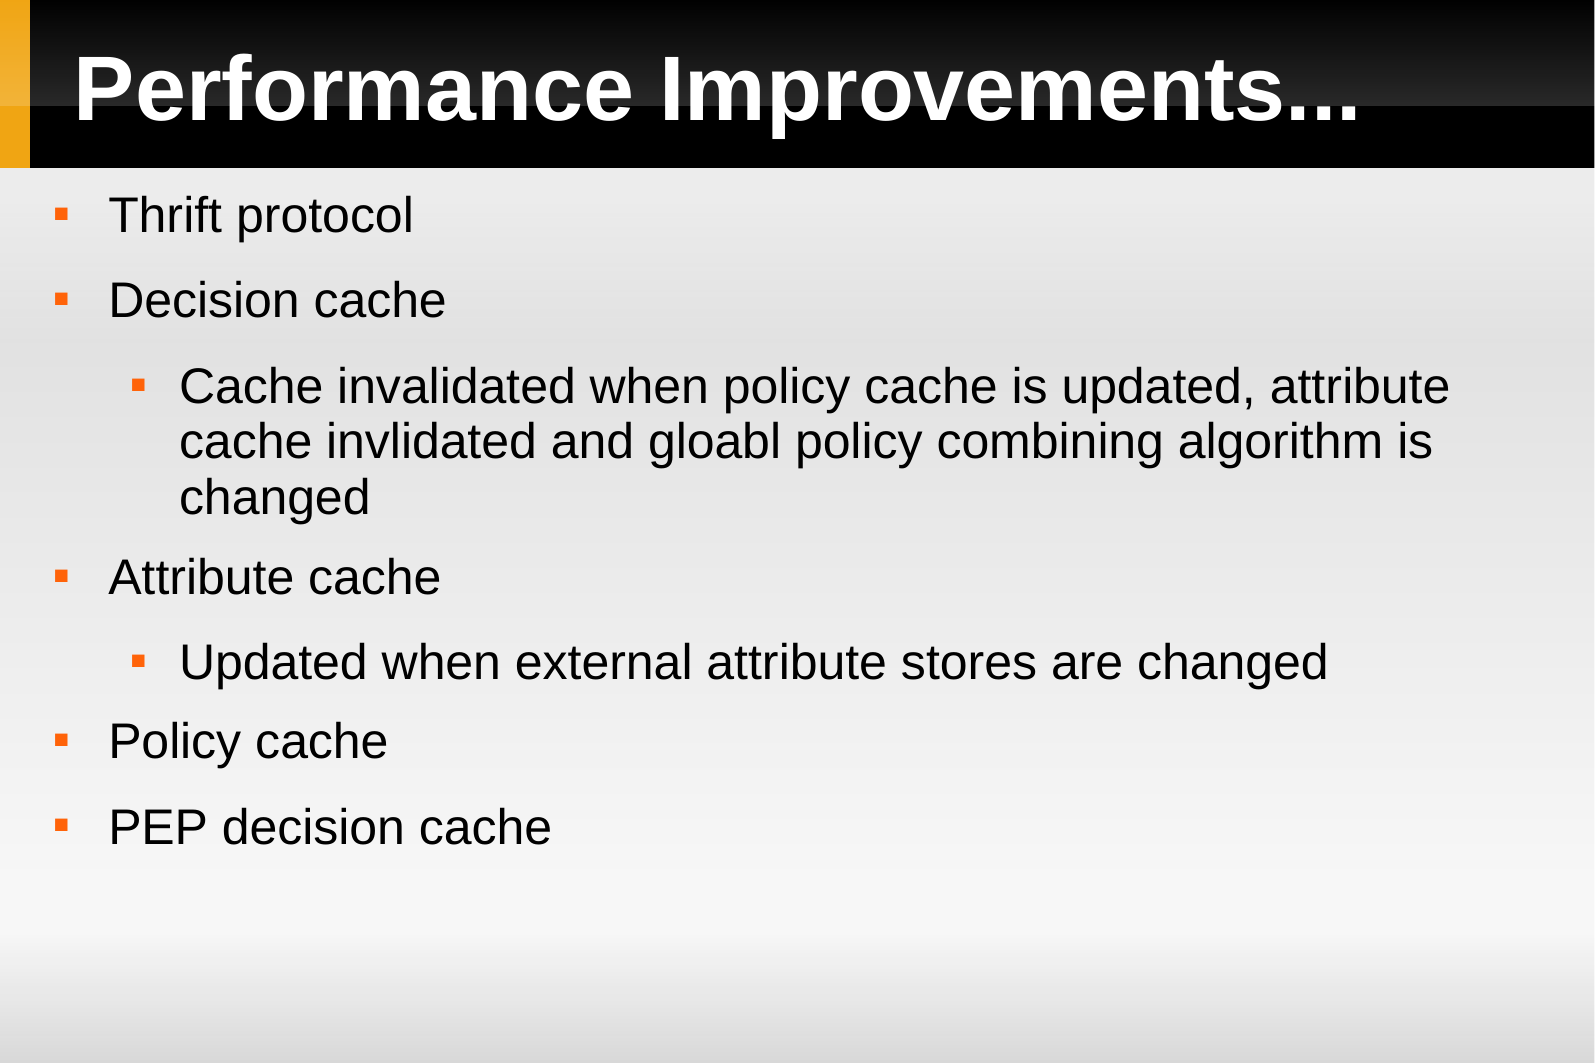

# Performance Improvements...
Thrift protocol
Decision cache
Cache invalidated when policy cache is updated, attribute cache invlidated and gloabl policy combining algorithm is changed
Attribute cache
Updated when external attribute stores are changed
Policy cache
PEP decision cache